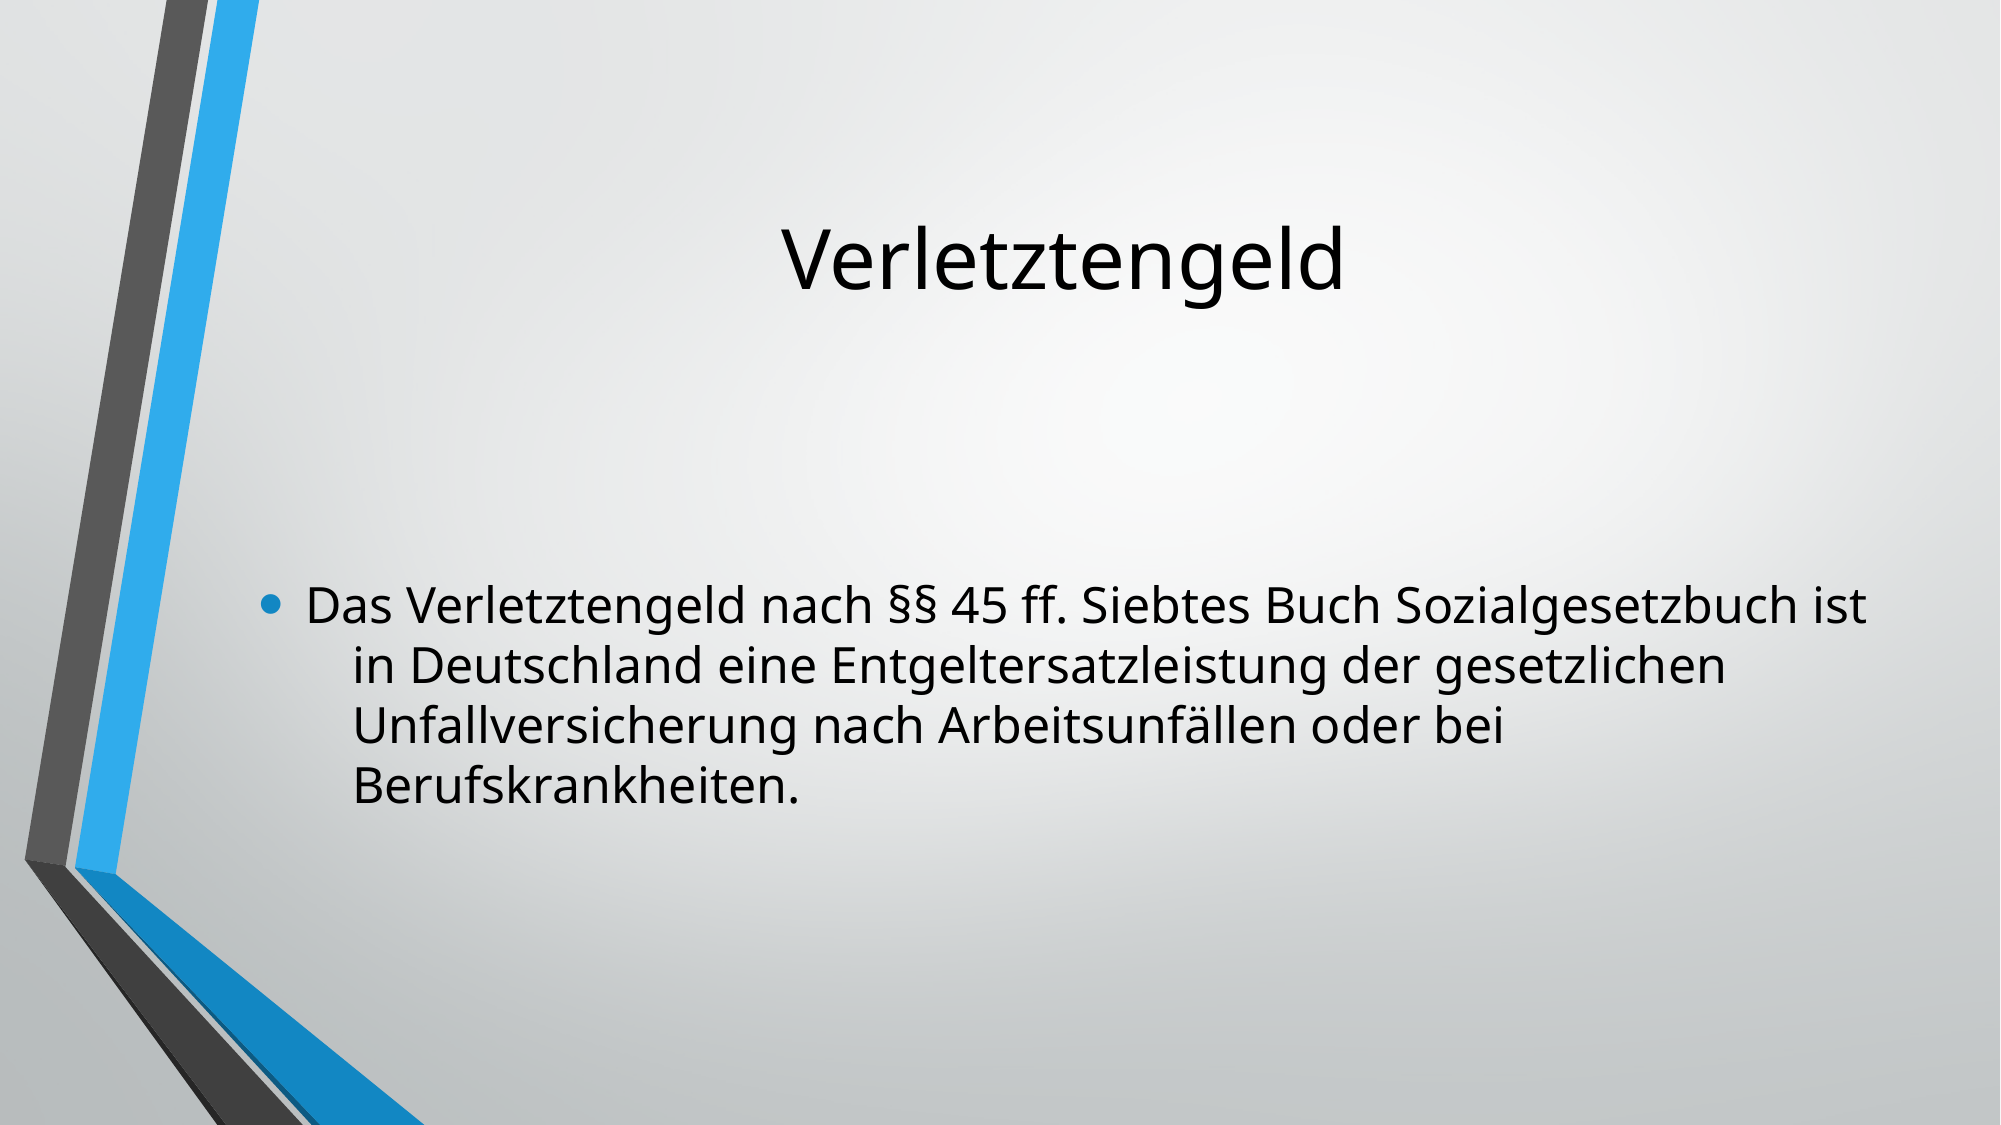

# Verletztengeld
Das Verletztengeld nach §§ 45 ff. Siebtes Buch Sozialgesetzbuch ist in Deutschland eine Entgeltersatzleistung der gesetzlichen Unfallversicherung nach Arbeitsunfällen oder bei Berufskrankheiten.